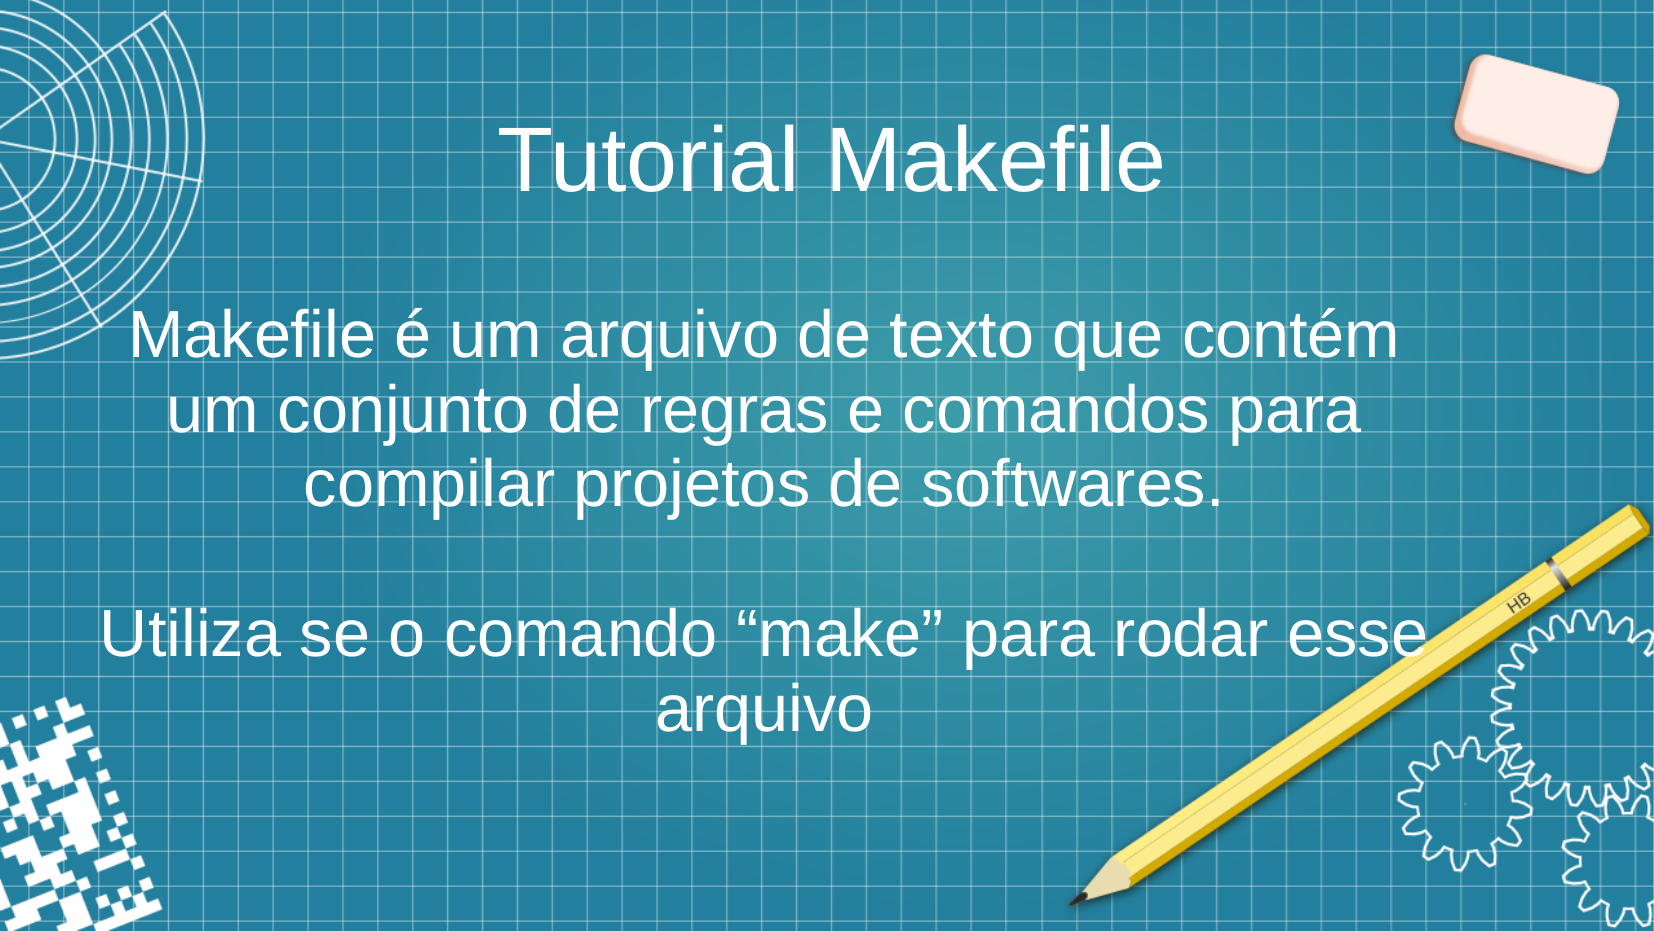

# Tutorial Makefile
Makefile é um arquivo de texto que contém um conjunto de regras e comandos para compilar projetos de softwares.
Utiliza se o comando “make” para rodar esse arquivo